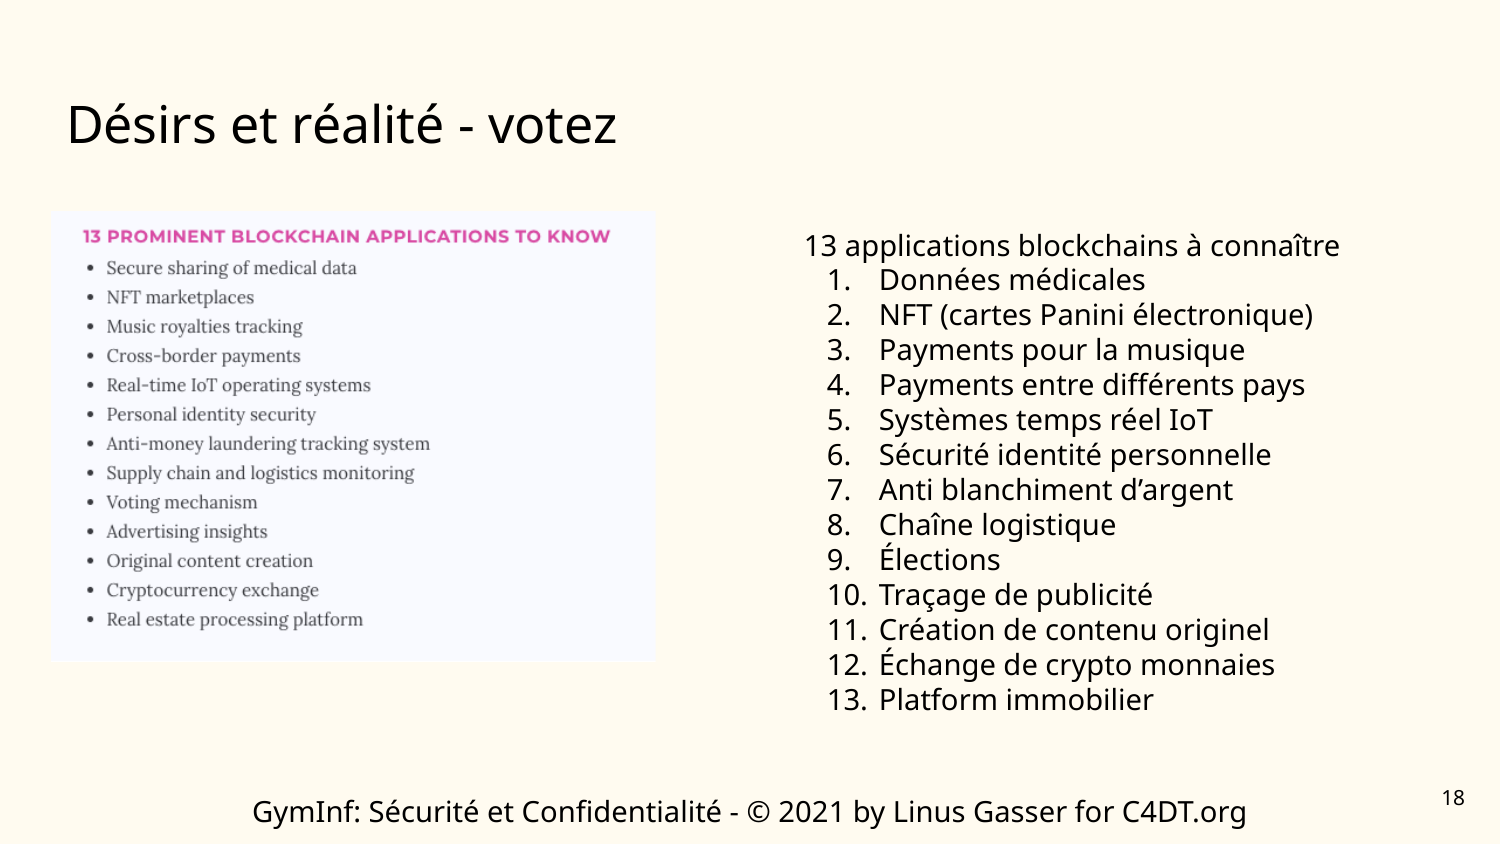

# Désirs et réalité - votez
13 applications blockchains à connaître
Données médicales
NFT (cartes Panini électronique)
Payments pour la musique
Payments entre différents pays
Systèmes temps réel IoT
Sécurité identité personnelle
Anti blanchiment d’argent
Chaîne logistique
Élections
Traçage de publicité
Création de contenu originel
Échange de crypto monnaies
Platform immobilier